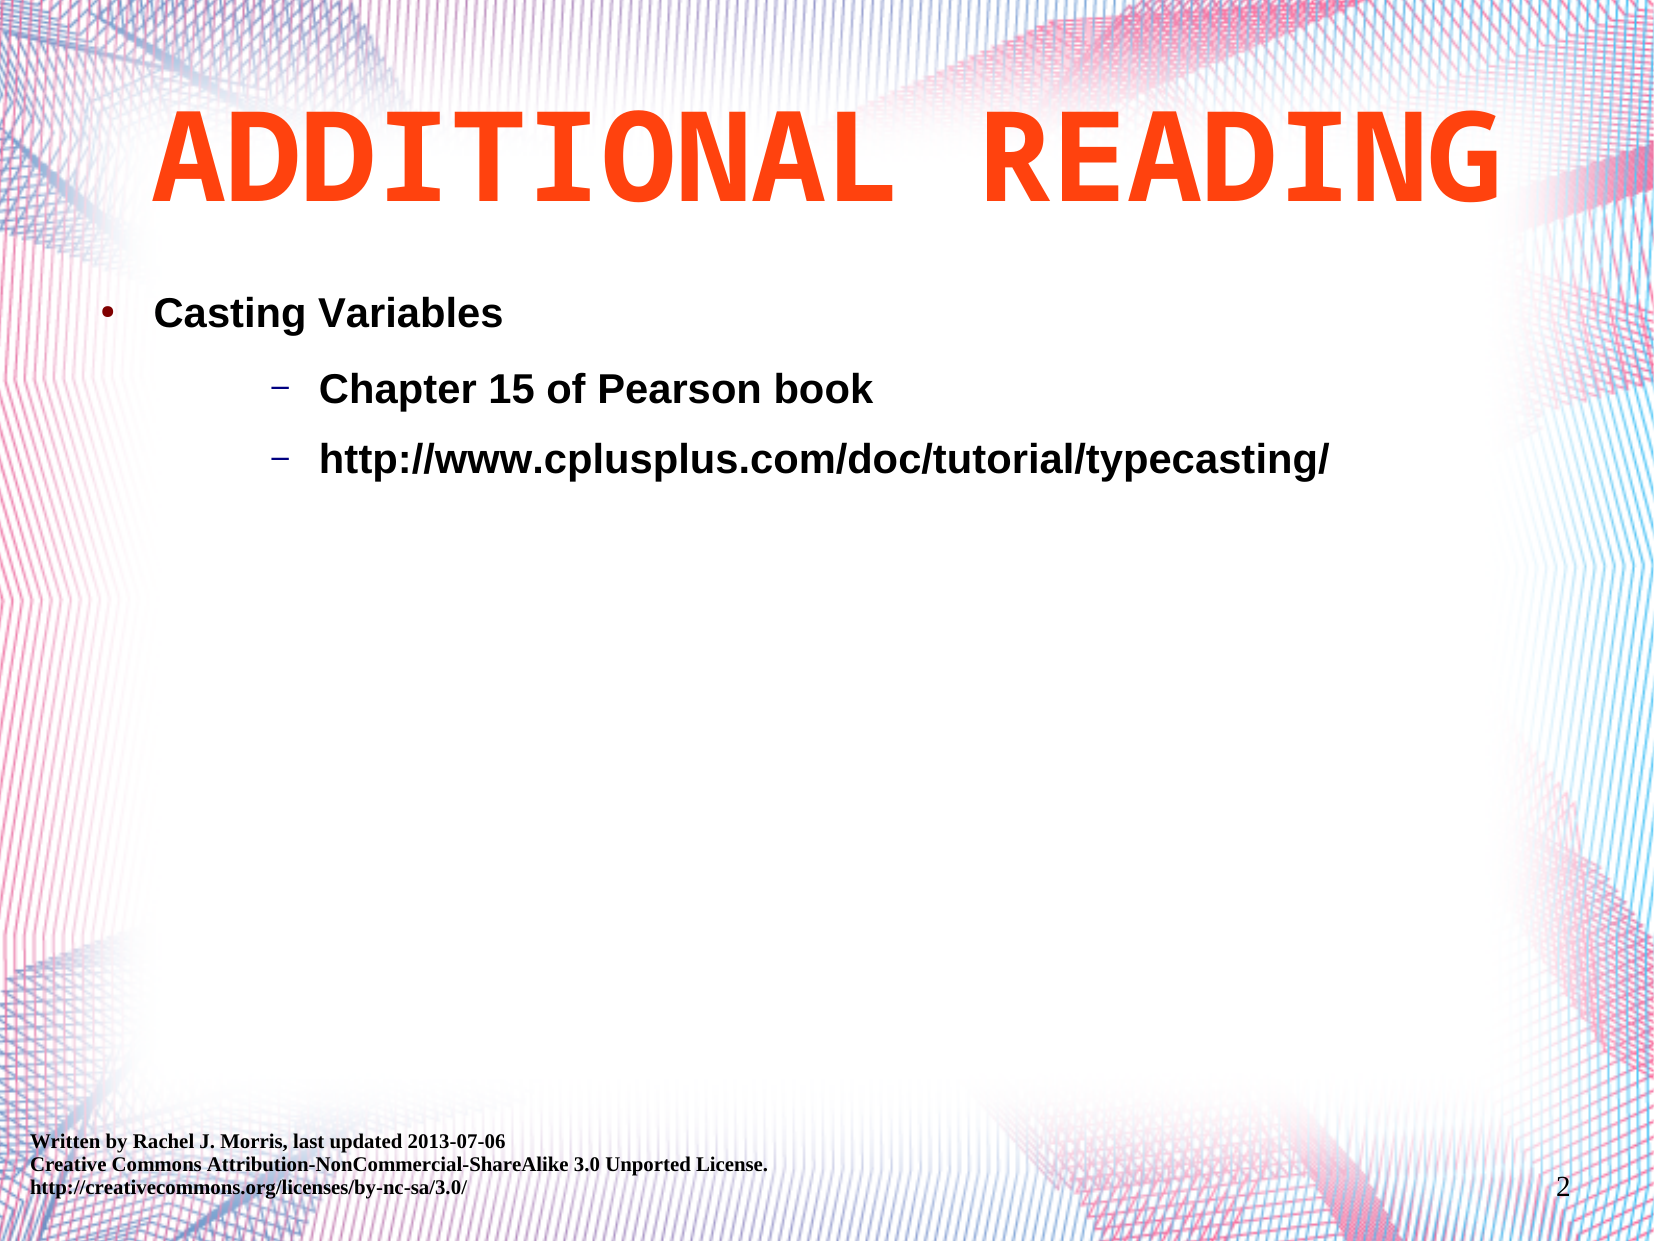

ADDITIONAL READING
# Casting Variables
Chapter 15 of Pearson book
http://www.cplusplus.com/doc/tutorial/typecasting/
2